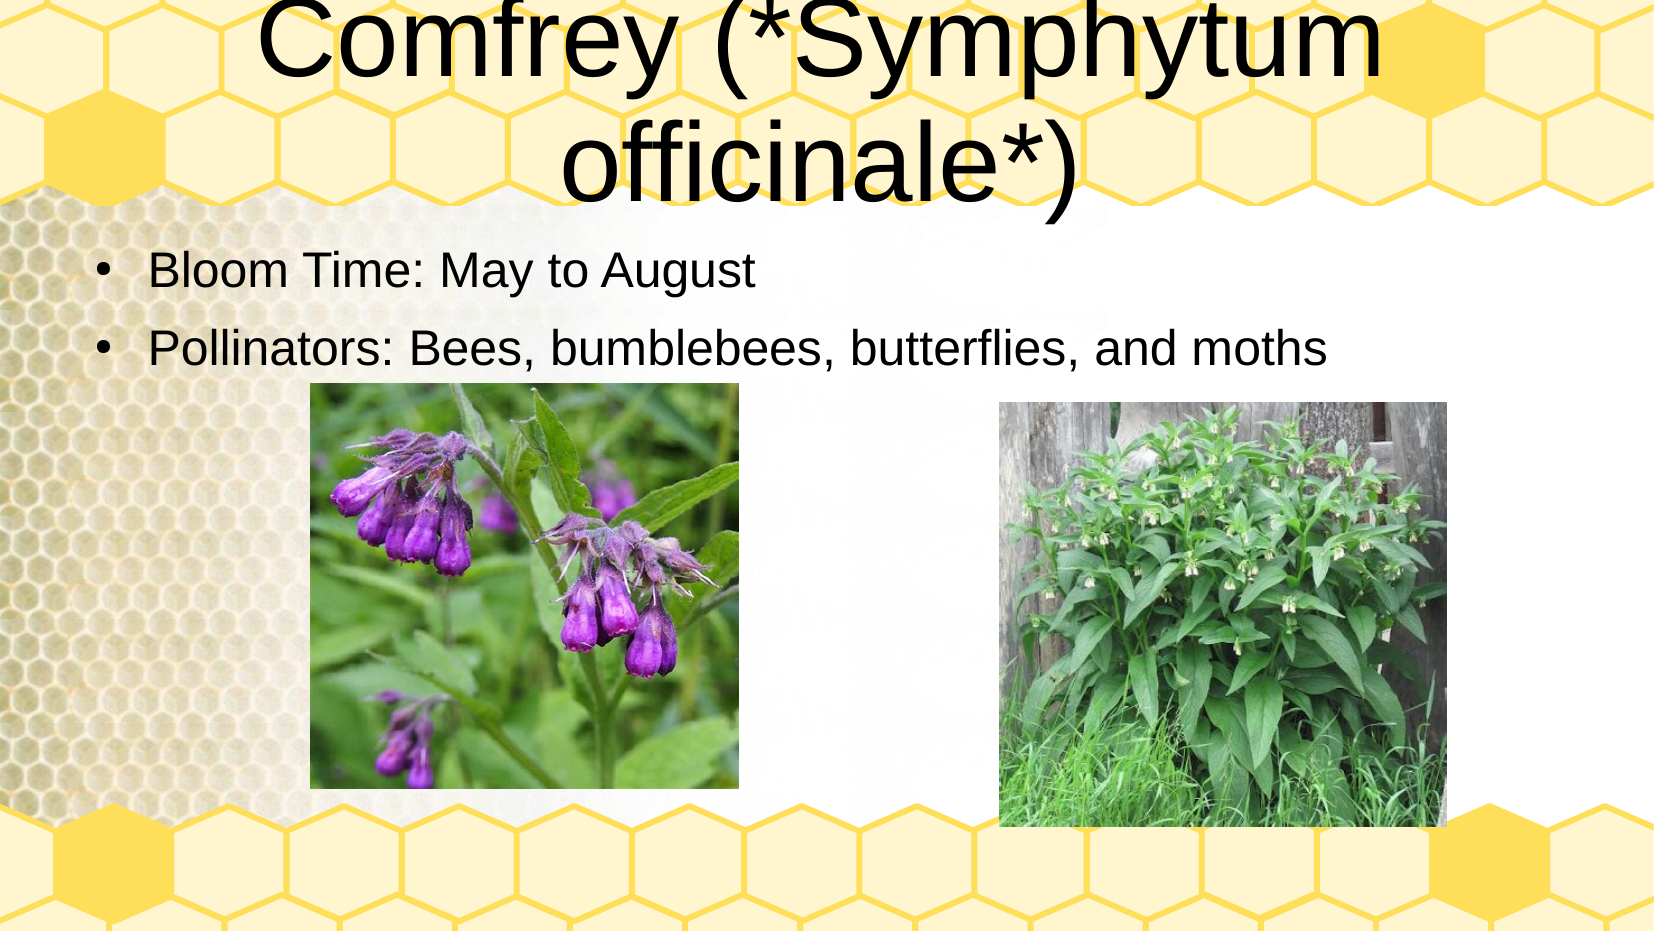

# Comfrey (*Symphytum officinale*)
Bloom Time: May to August
Pollinators: Bees, bumblebees, butterflies, and moths